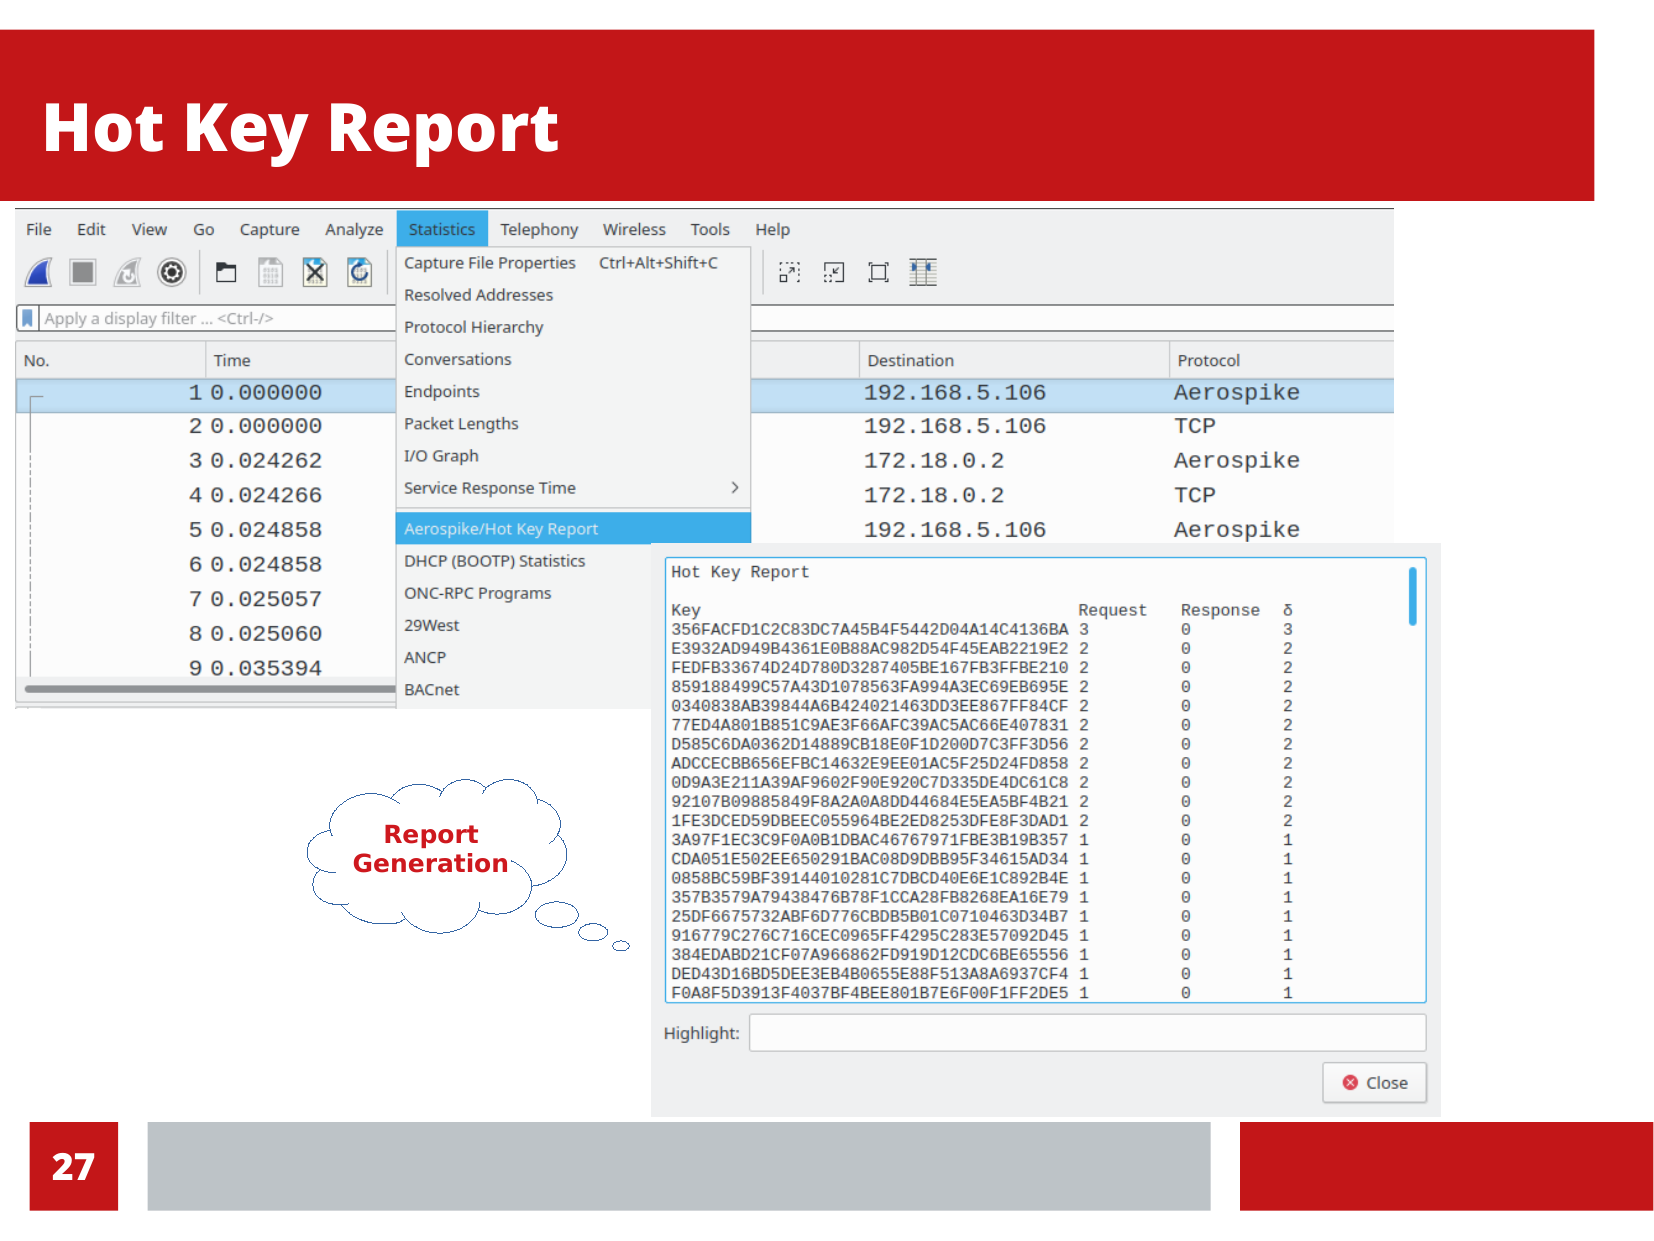

# Hot Key Report
Report Generation
27